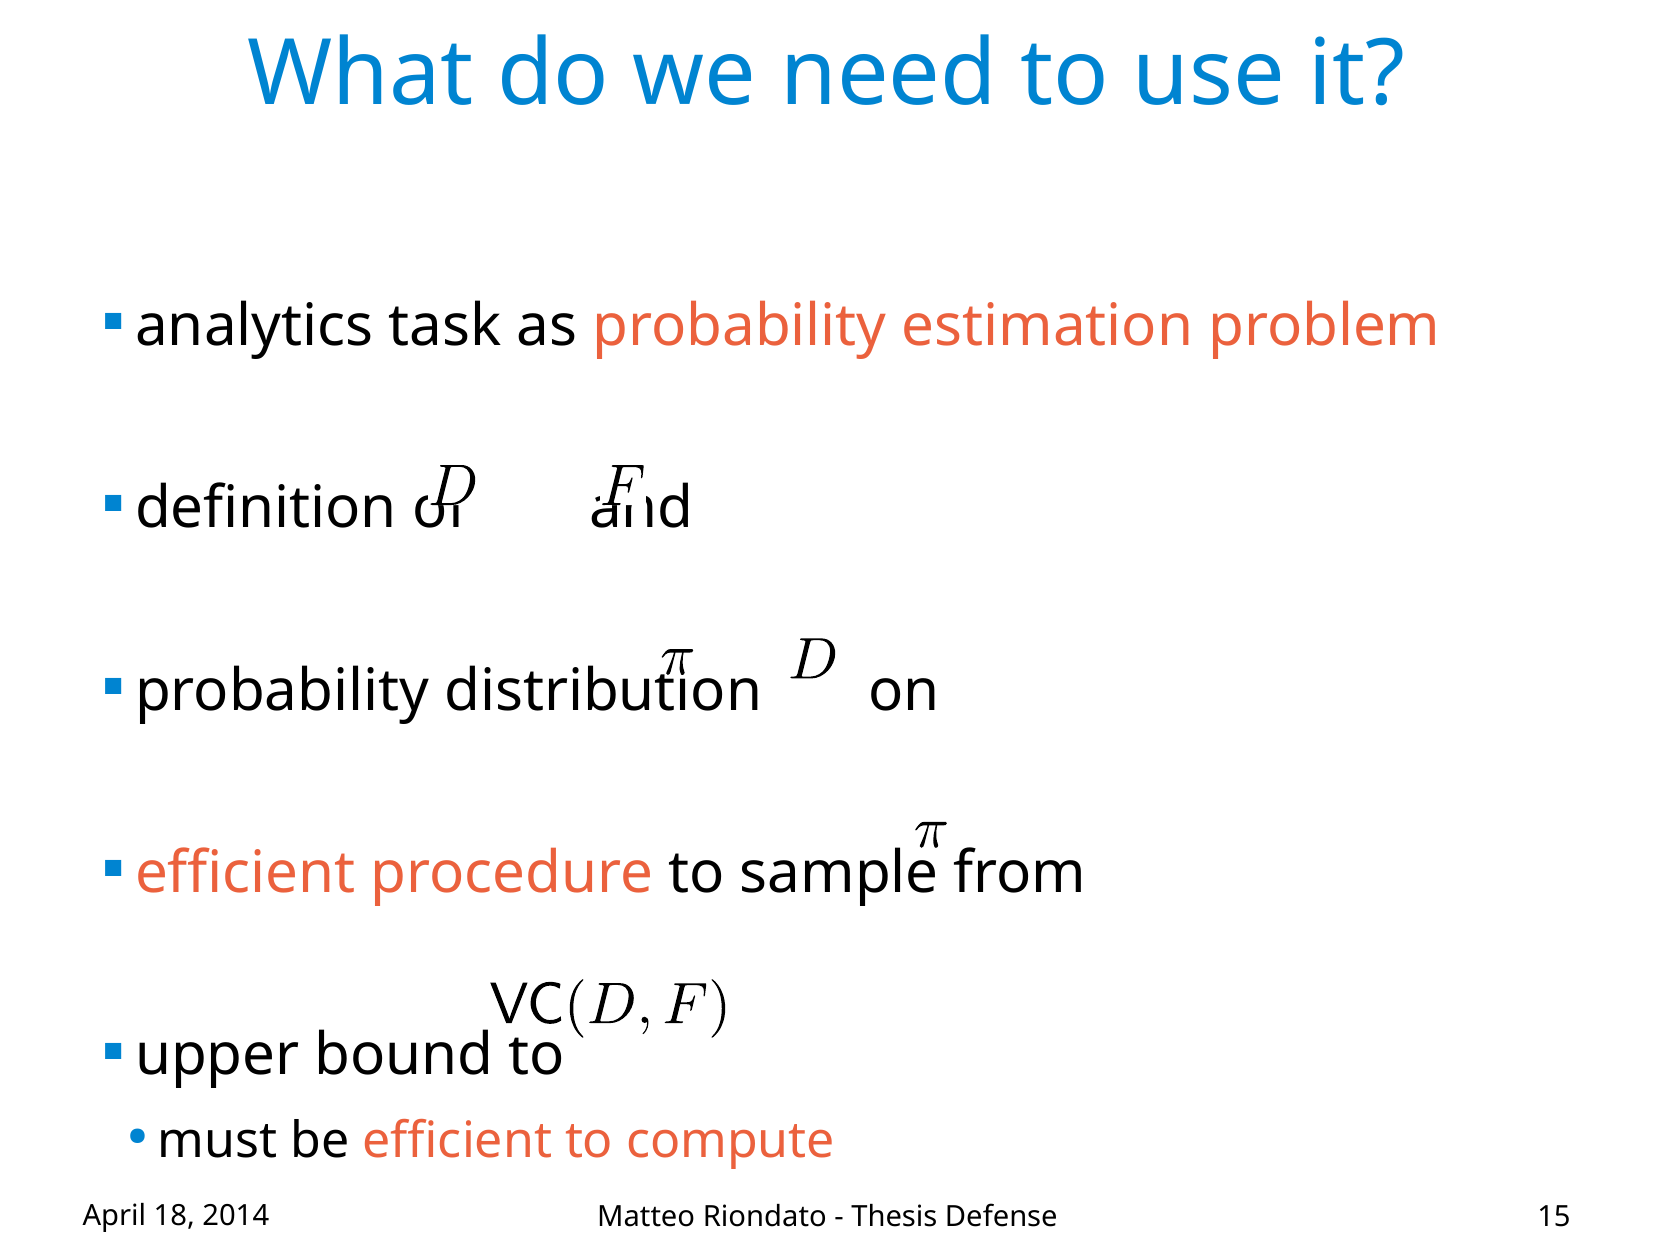

# What do we need to use it?
analytics task as probability estimation problem
definition of and
probability distribution on
efficient procedure to sample from
upper bound to
must be efficient to compute
April 18, 2014
Matteo Riondato - Thesis Defense
15